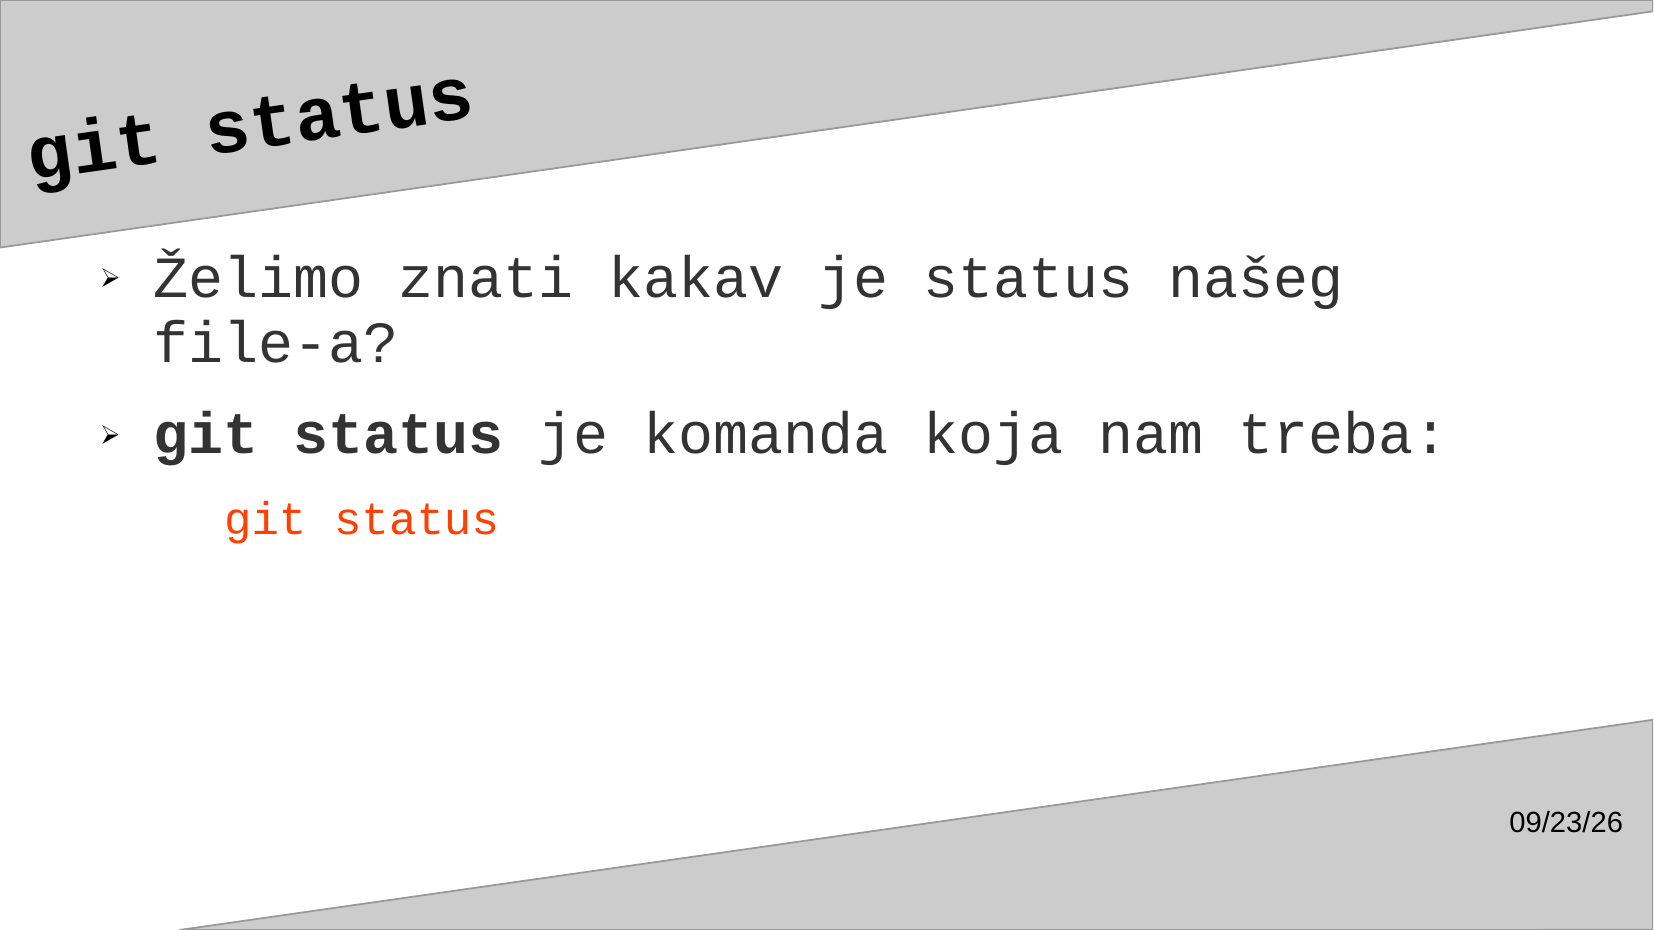

# git status
Želimo znati kakav je status našeg file-a?
git status je komanda koja nam treba:
git status
42